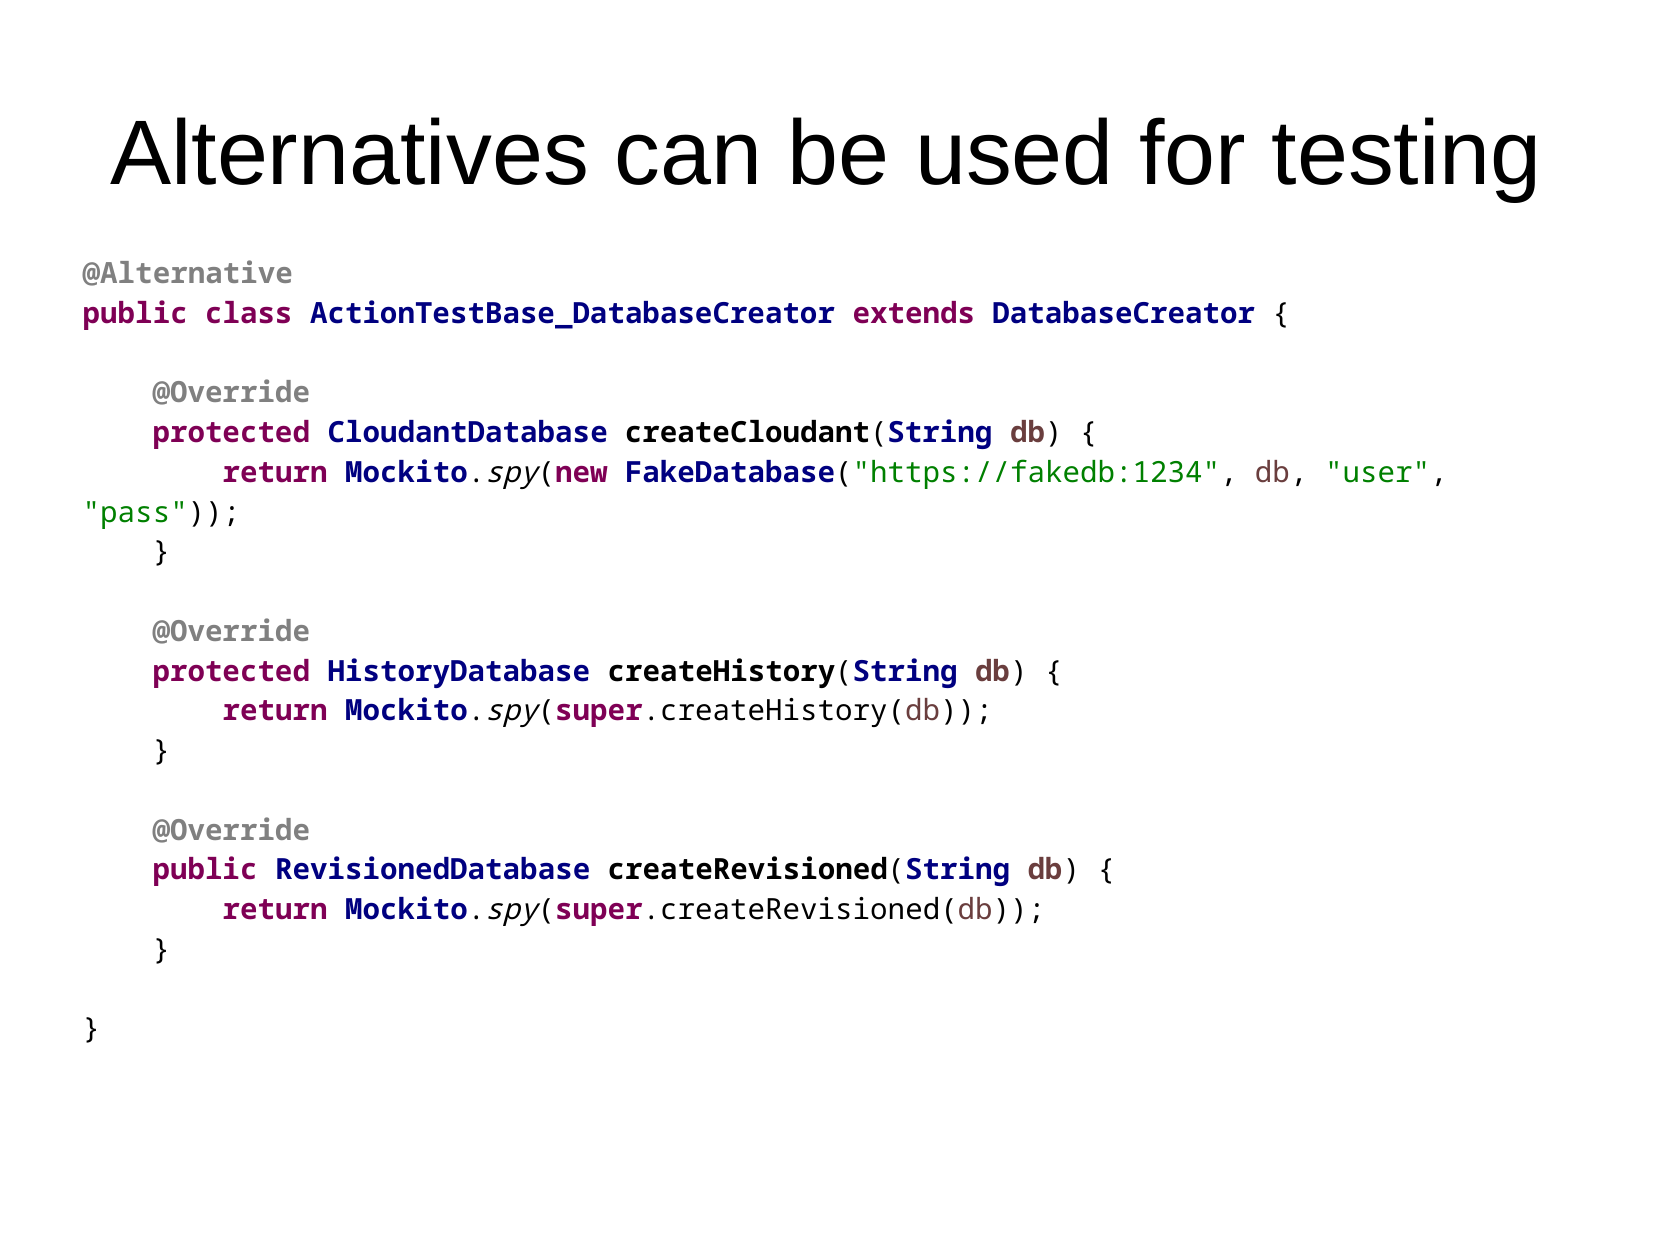

# Alternatives can be used for testing
@Alternative
public class ActionTestBase_DatabaseCreator extends DatabaseCreator {
 @Override
 protected CloudantDatabase createCloudant(String db) {
 return Mockito.spy(new FakeDatabase("https://fakedb:1234", db, "user", "pass"));
 }
 @Override
 protected HistoryDatabase createHistory(String db) {
 return Mockito.spy(super.createHistory(db));
 }
 @Override
 public RevisionedDatabase createRevisioned(String db) {
 return Mockito.spy(super.createRevisioned(db));
 }
}